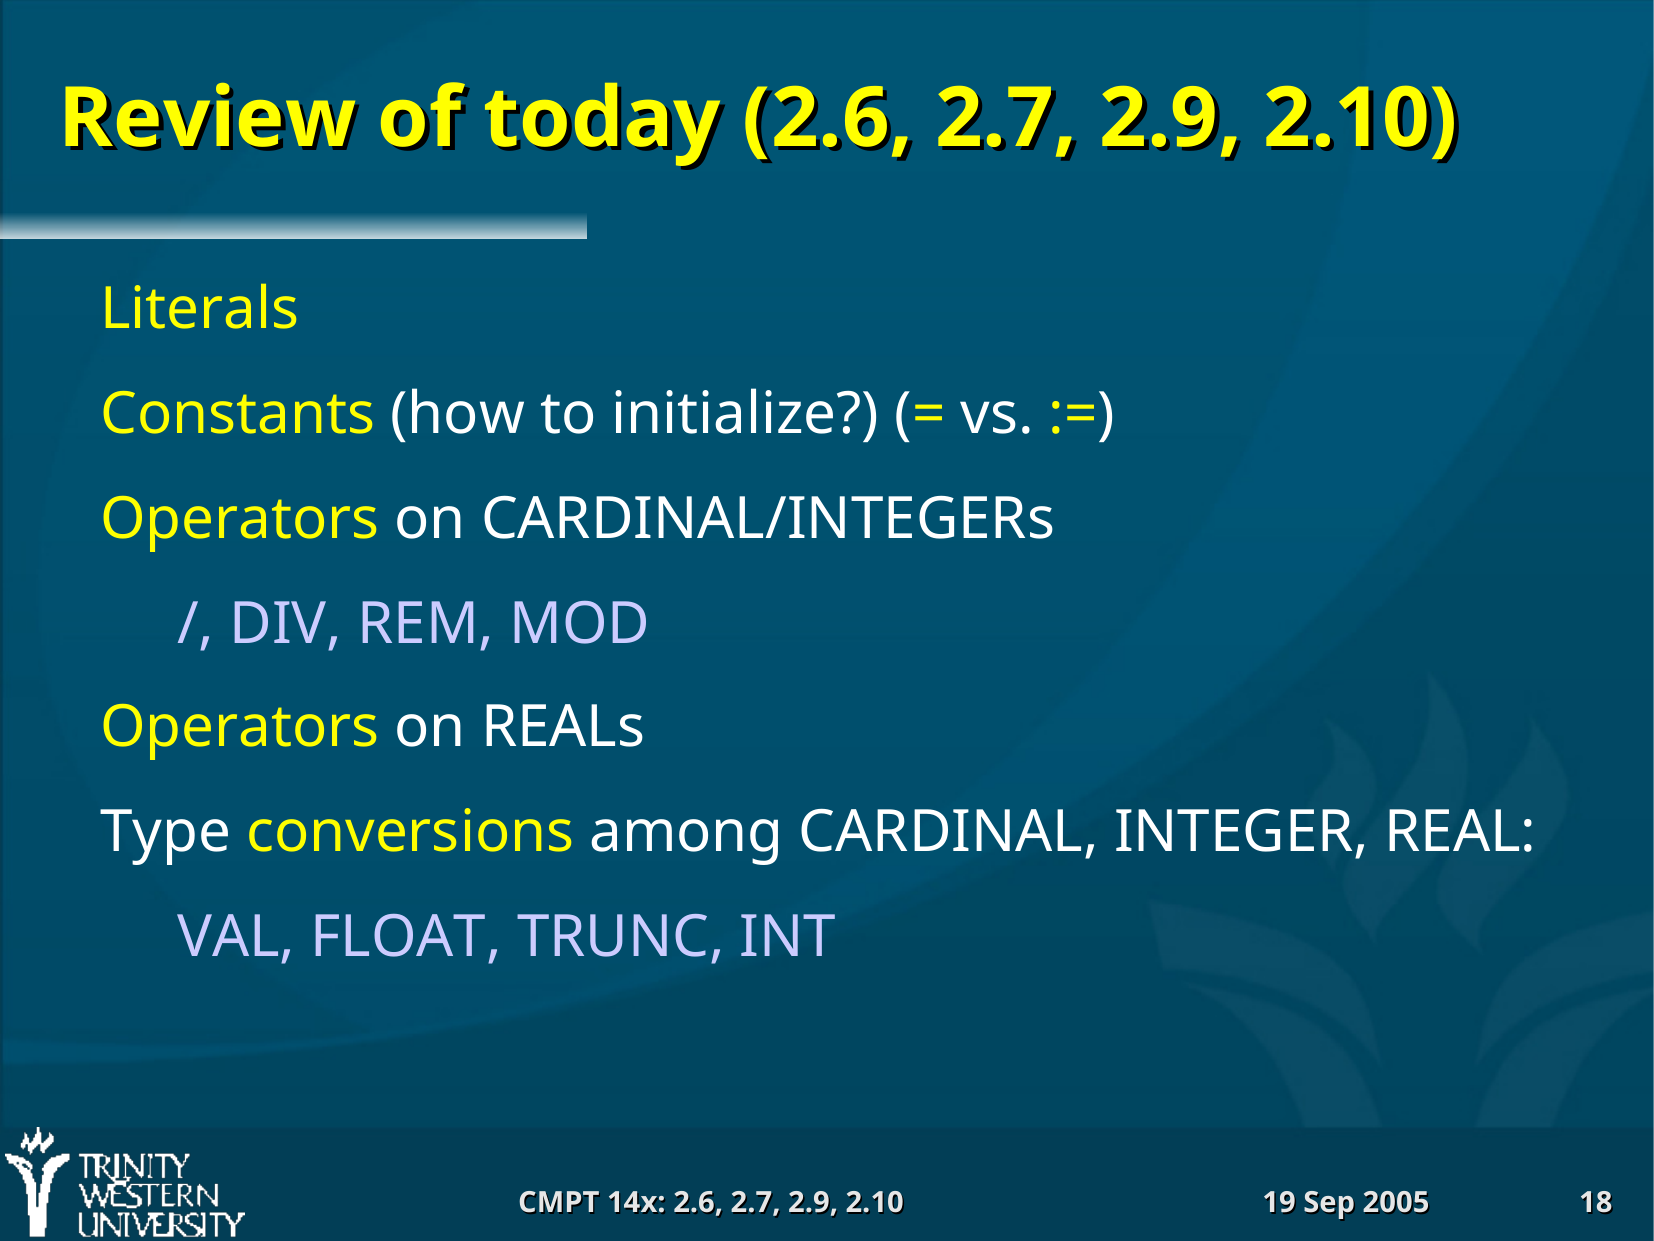

# Review of today (2.6, 2.7, 2.9, 2.10)
Literals
Constants (how to initialize?) (= vs. :=)
Operators on CARDINAL/INTEGERs
/, DIV, REM, MOD
Operators on REALs
Type conversions among CARDINAL, INTEGER, REAL:
VAL, FLOAT, TRUNC, INT
CMPT 14x: 2.6, 2.7, 2.9, 2.10
19 Sep 2005
18